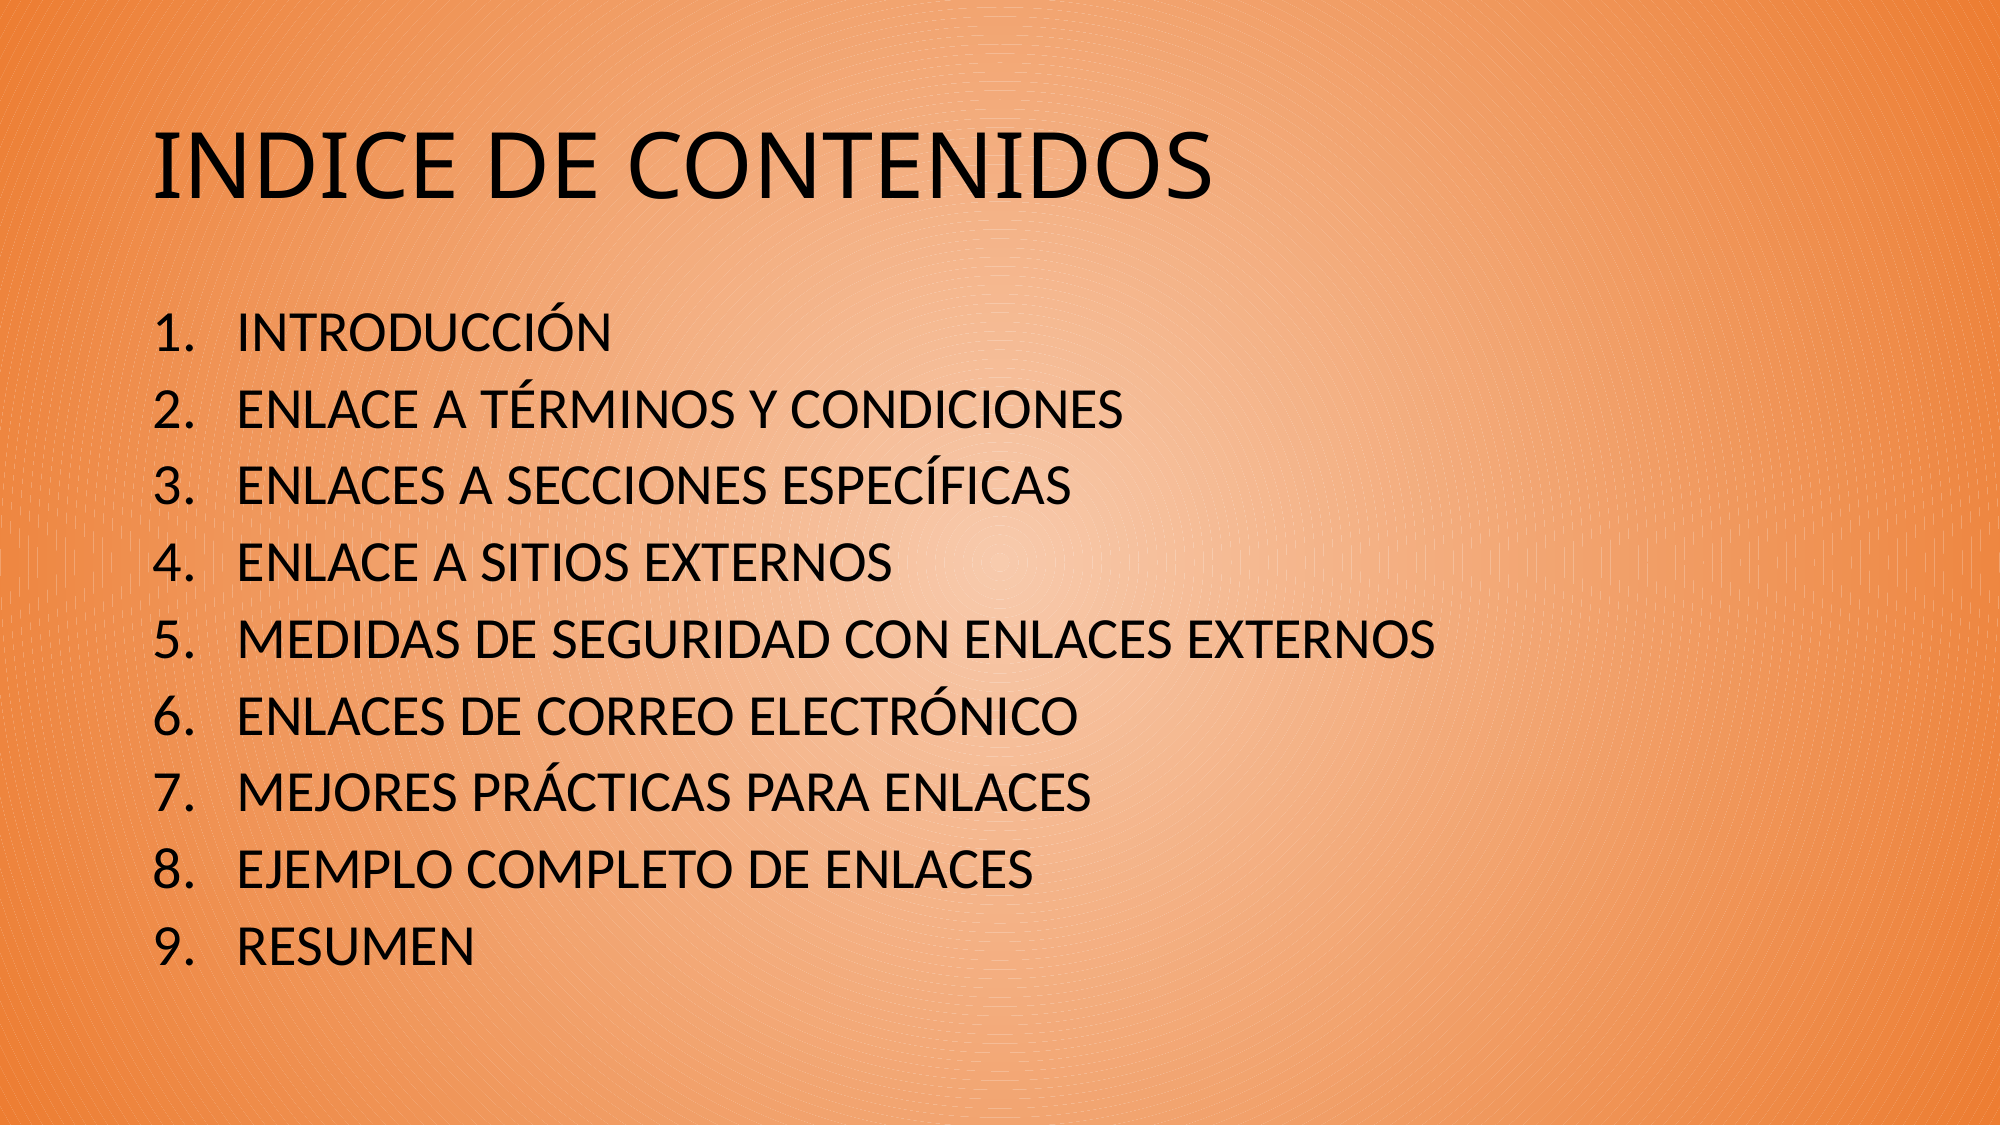

# INDICE DE CONTENIDOS
INTRODUCCIÓN
ENLACE A TÉRMINOS Y CONDICIONES
ENLACES A SECCIONES ESPECÍFICAS
ENLACE A SITIOS EXTERNOS
MEDIDAS DE SEGURIDAD CON ENLACES EXTERNOS
ENLACES DE CORREO ELECTRÓNICO
MEJORES PRÁCTICAS PARA ENLACES
EJEMPLO COMPLETO DE ENLACES
RESUMEN